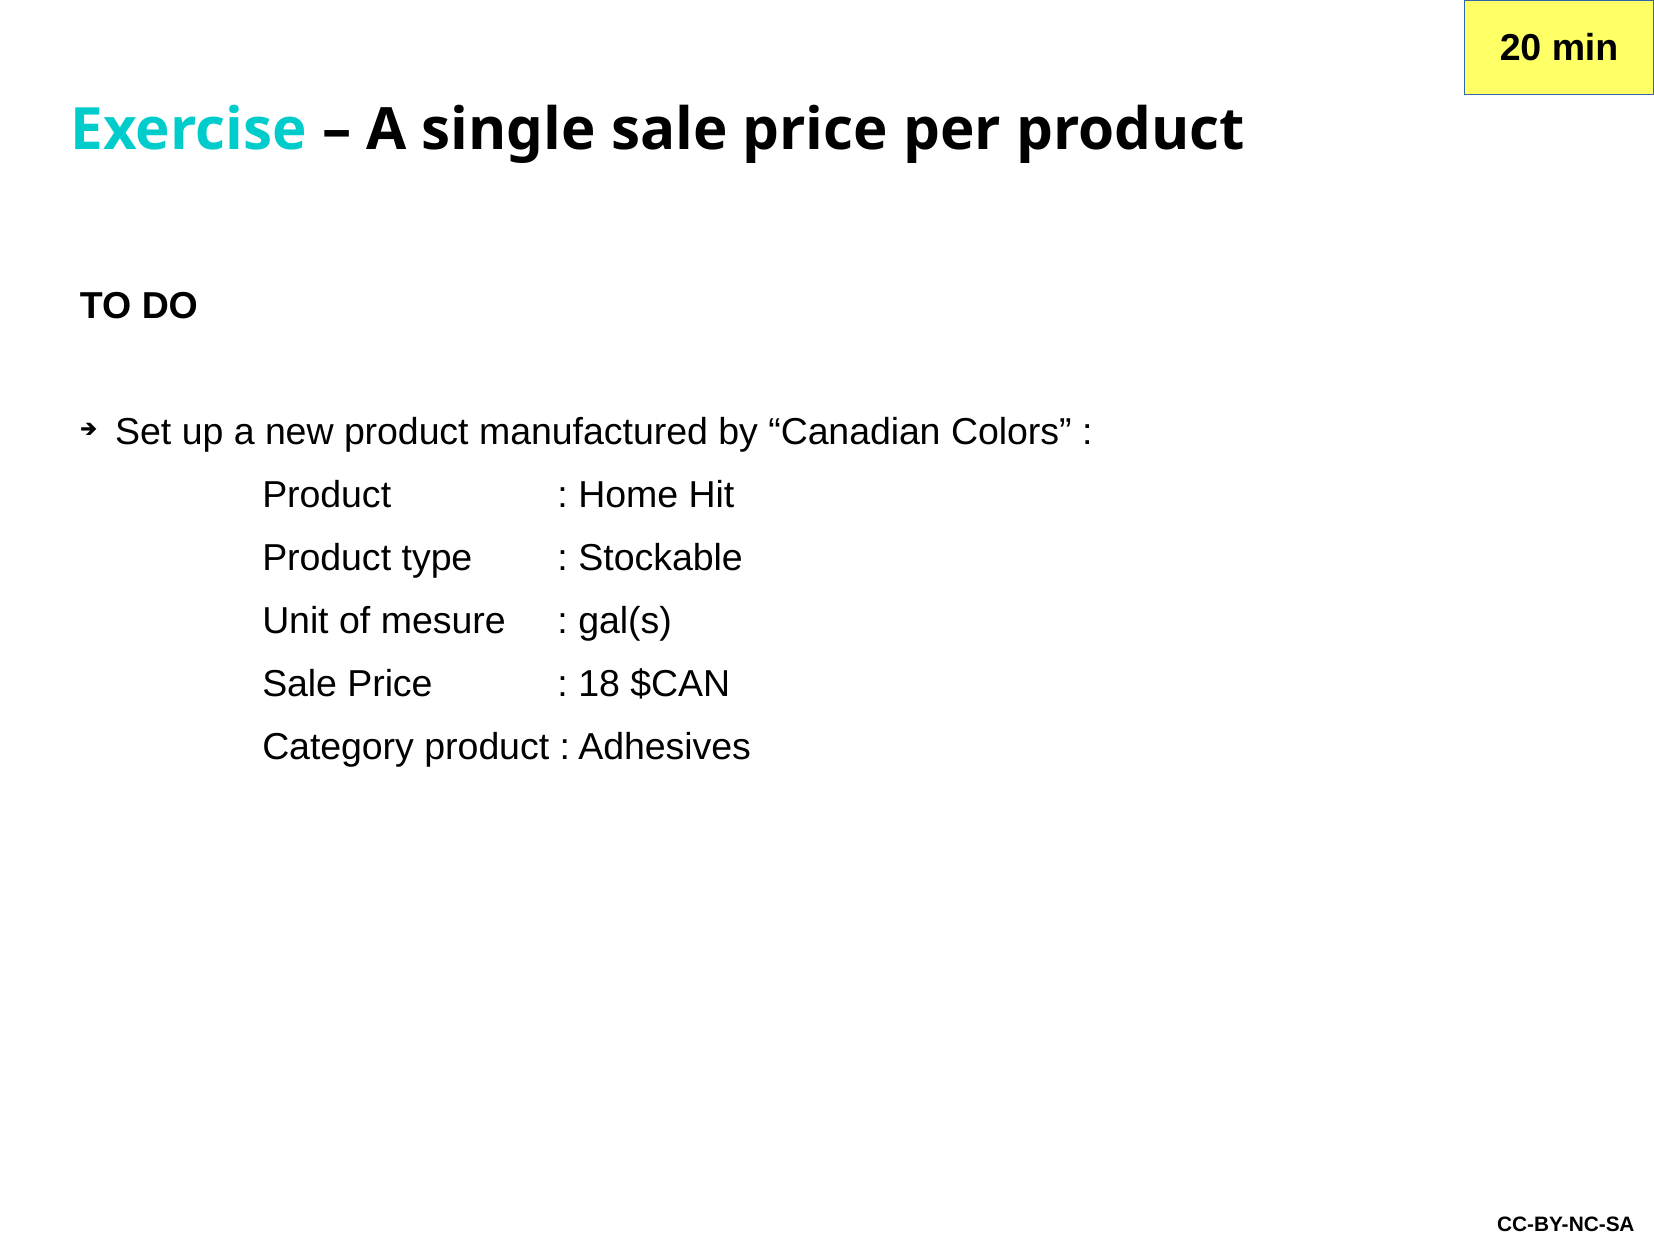

20 min
# Exercise – A single sale price per product
TO DO
Set up a new product manufactured by “Canadian Colors” :
Product 			: Home Hit
Product type		: Stockable
Unit of mesure 	: gal(s)
Sale Price 		: 18 $CAN
Category product : Adhesives
CC-BY-NC-SA